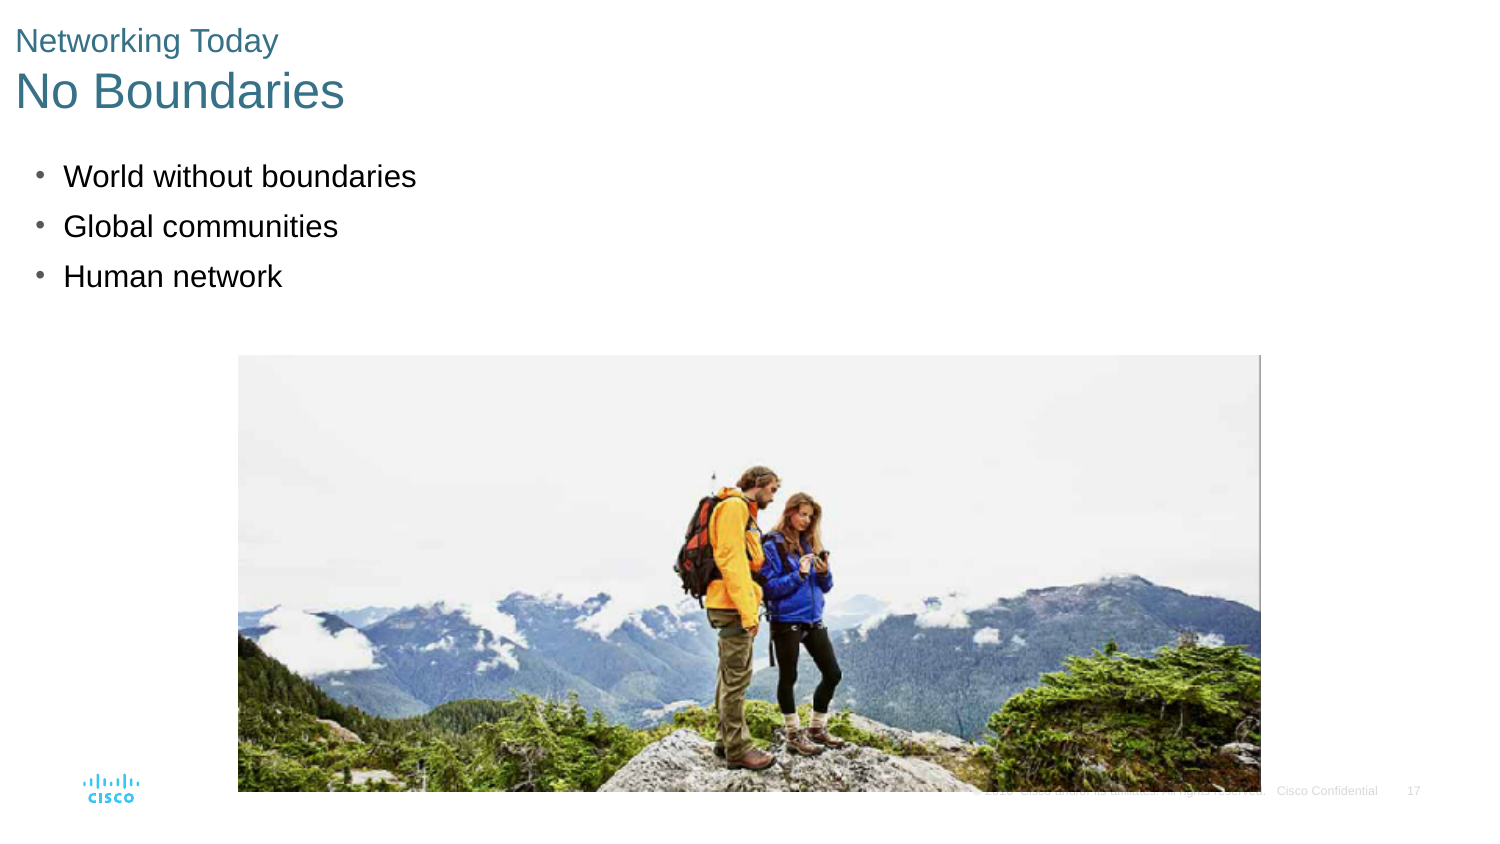

# Networking Today No Boundaries
World without boundaries
Global communities
Human network